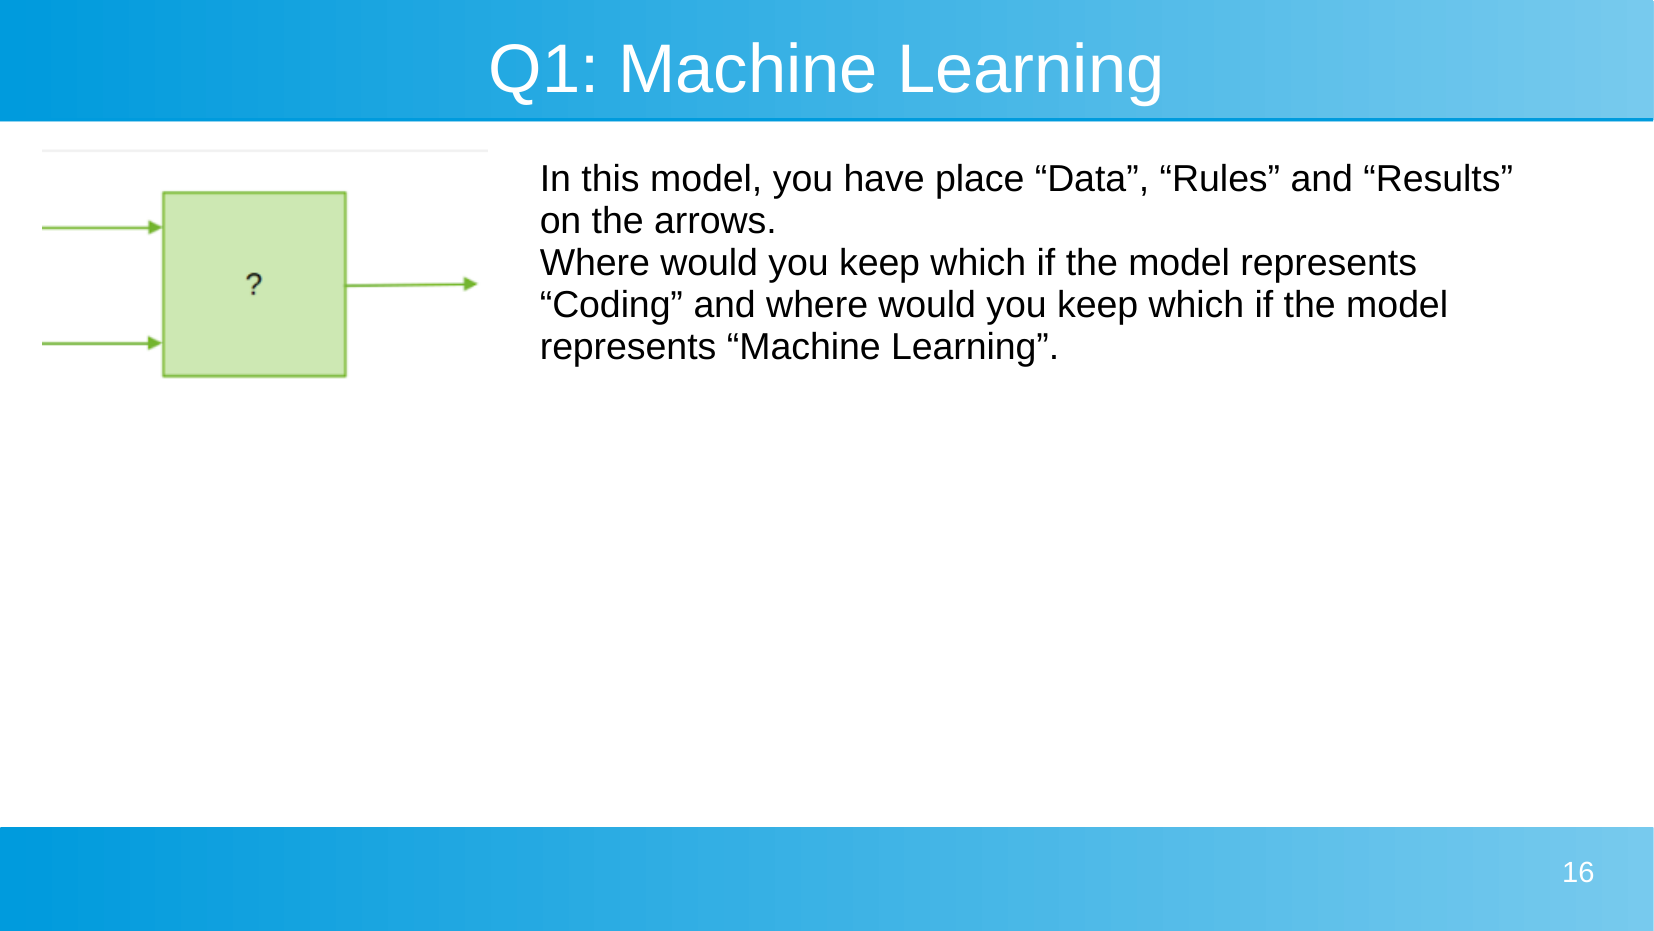

# Q1: Machine Learning
In this model, you have place “Data”, “Rules” and “Results” on the arrows.
Where would you keep which if the model represents “Coding” and where would you keep which if the model represents “Machine Learning”.
16